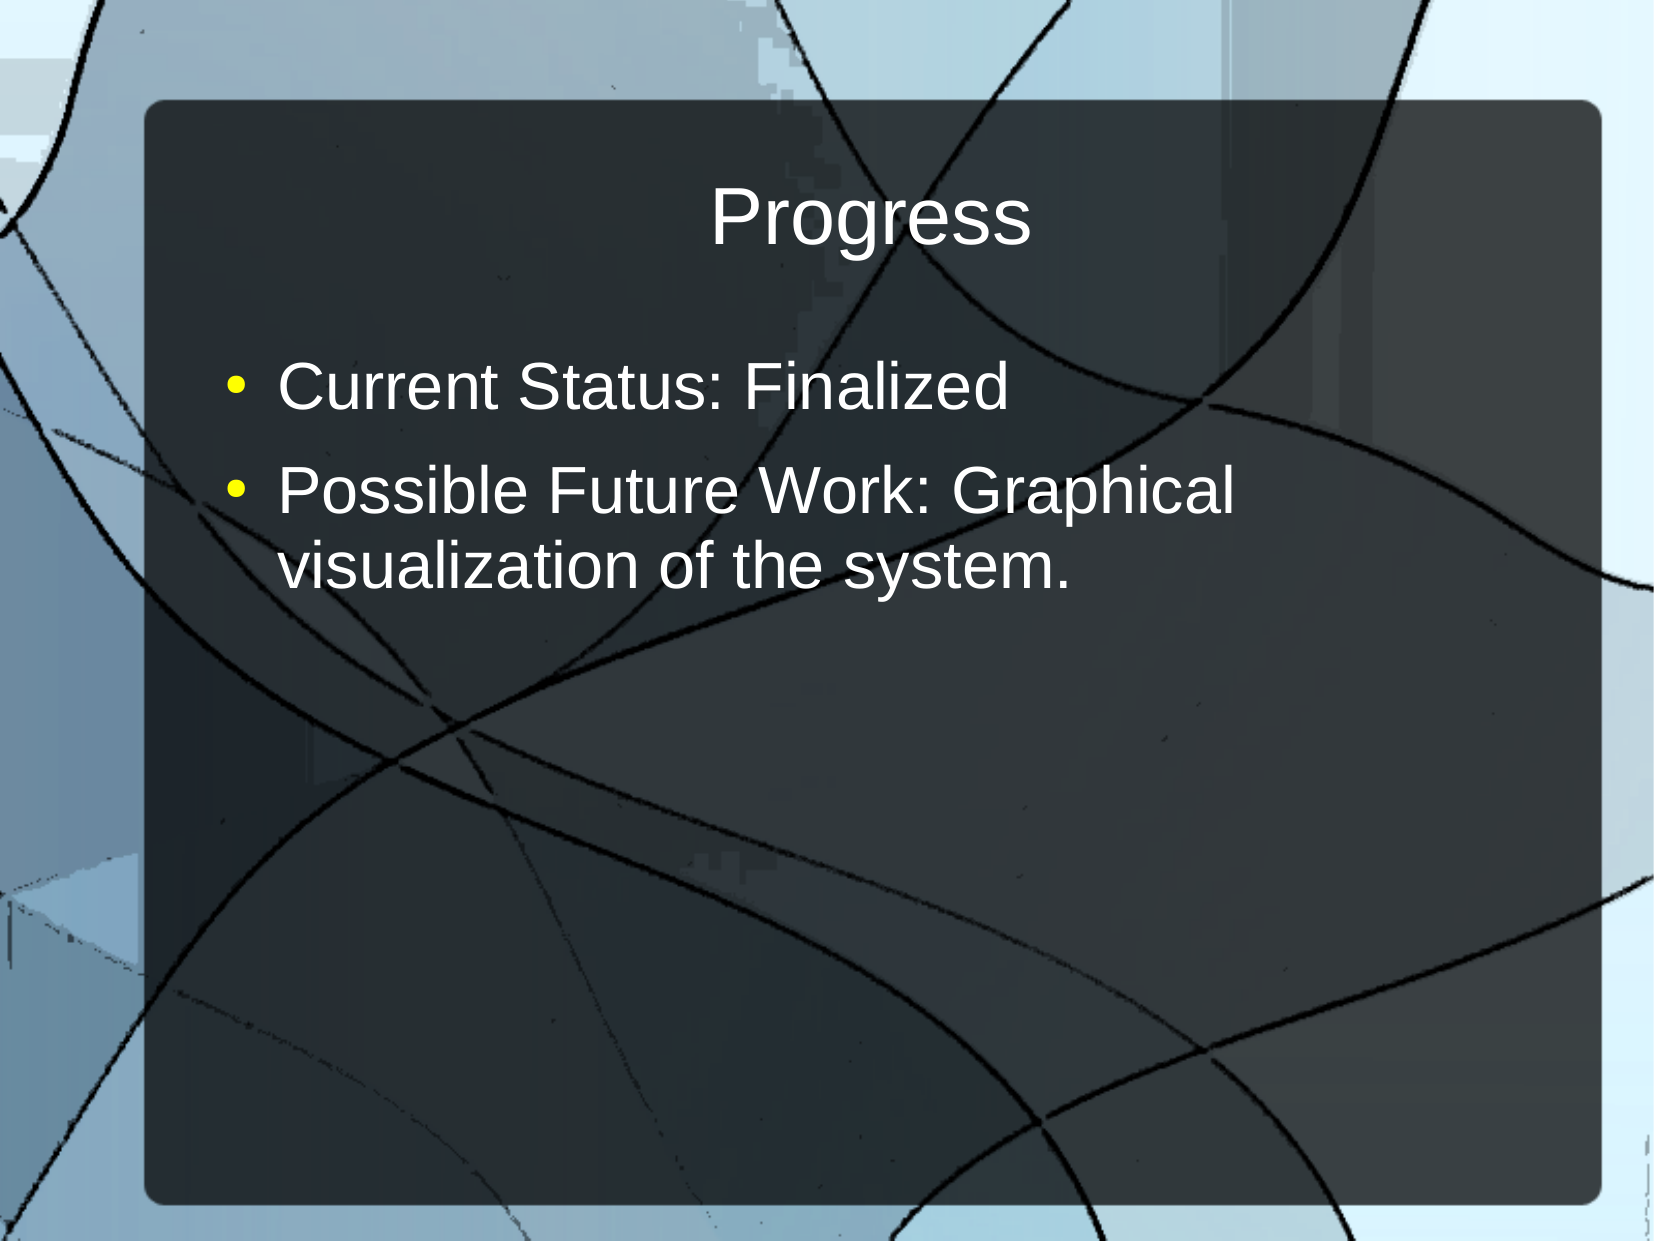

# Progress
Current Status: Finalized
Possible Future Work: Graphical visualization of the system.